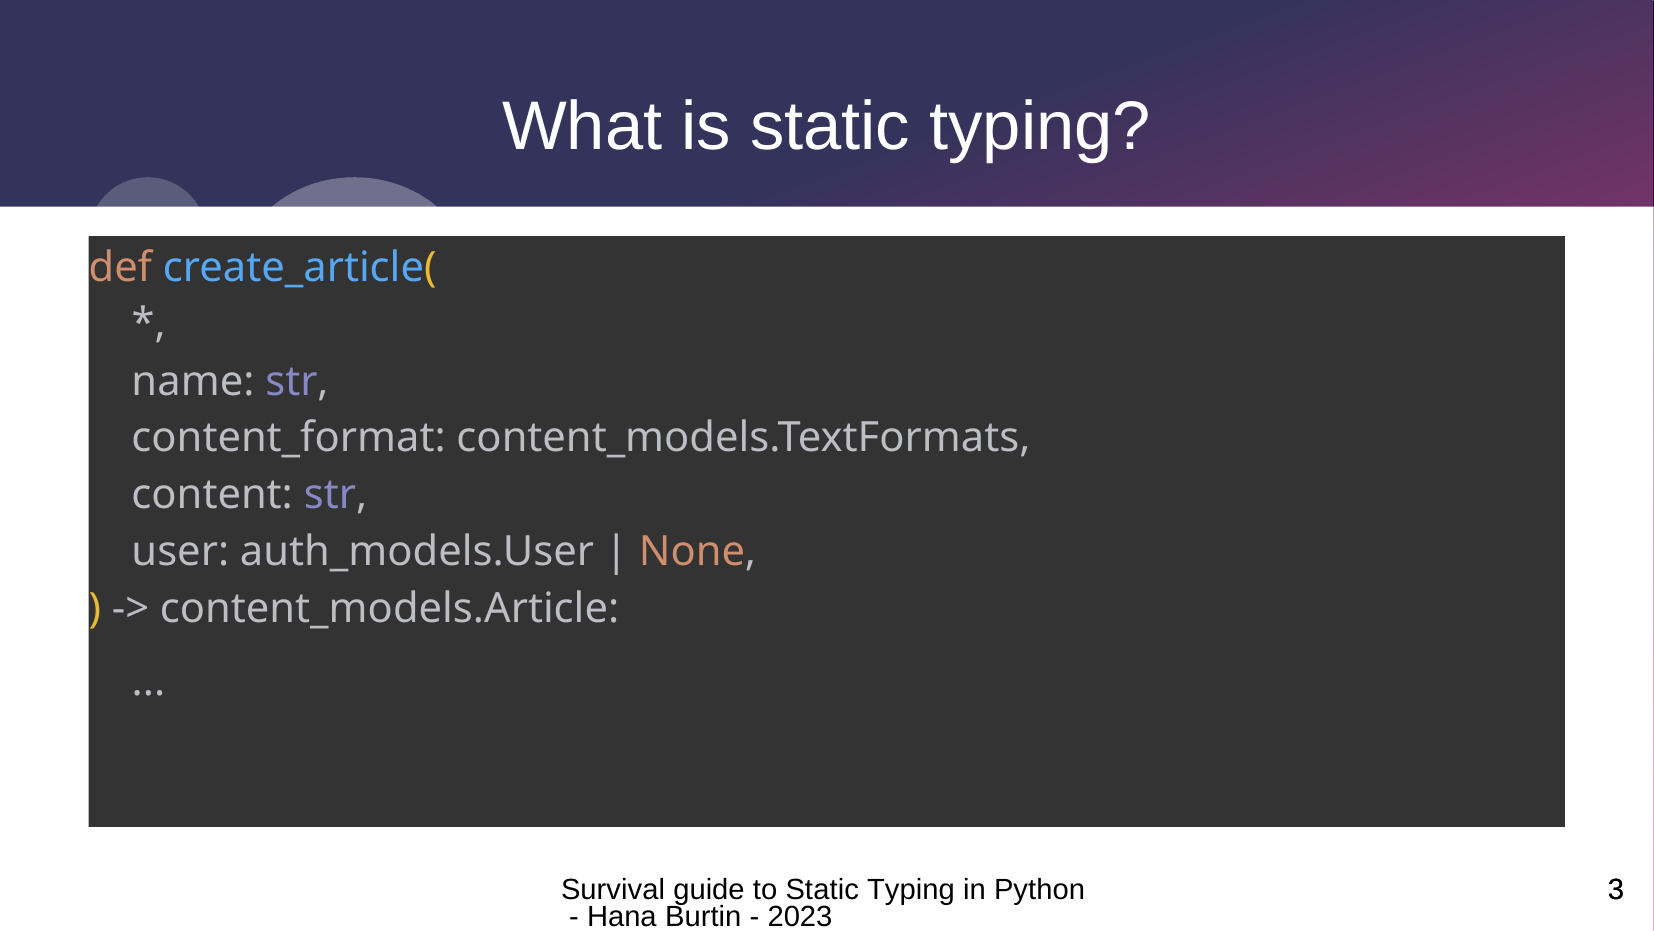

# What is static typing?
def create_article(
 *,
 name: str,
 content_format: content_models.TextFormats,
 content: str,
 user: auth_models.User | None,
) -> content_models.Article:
 ...
Survival guide to Static Typing in Python - Hana Burtin - 2023
3